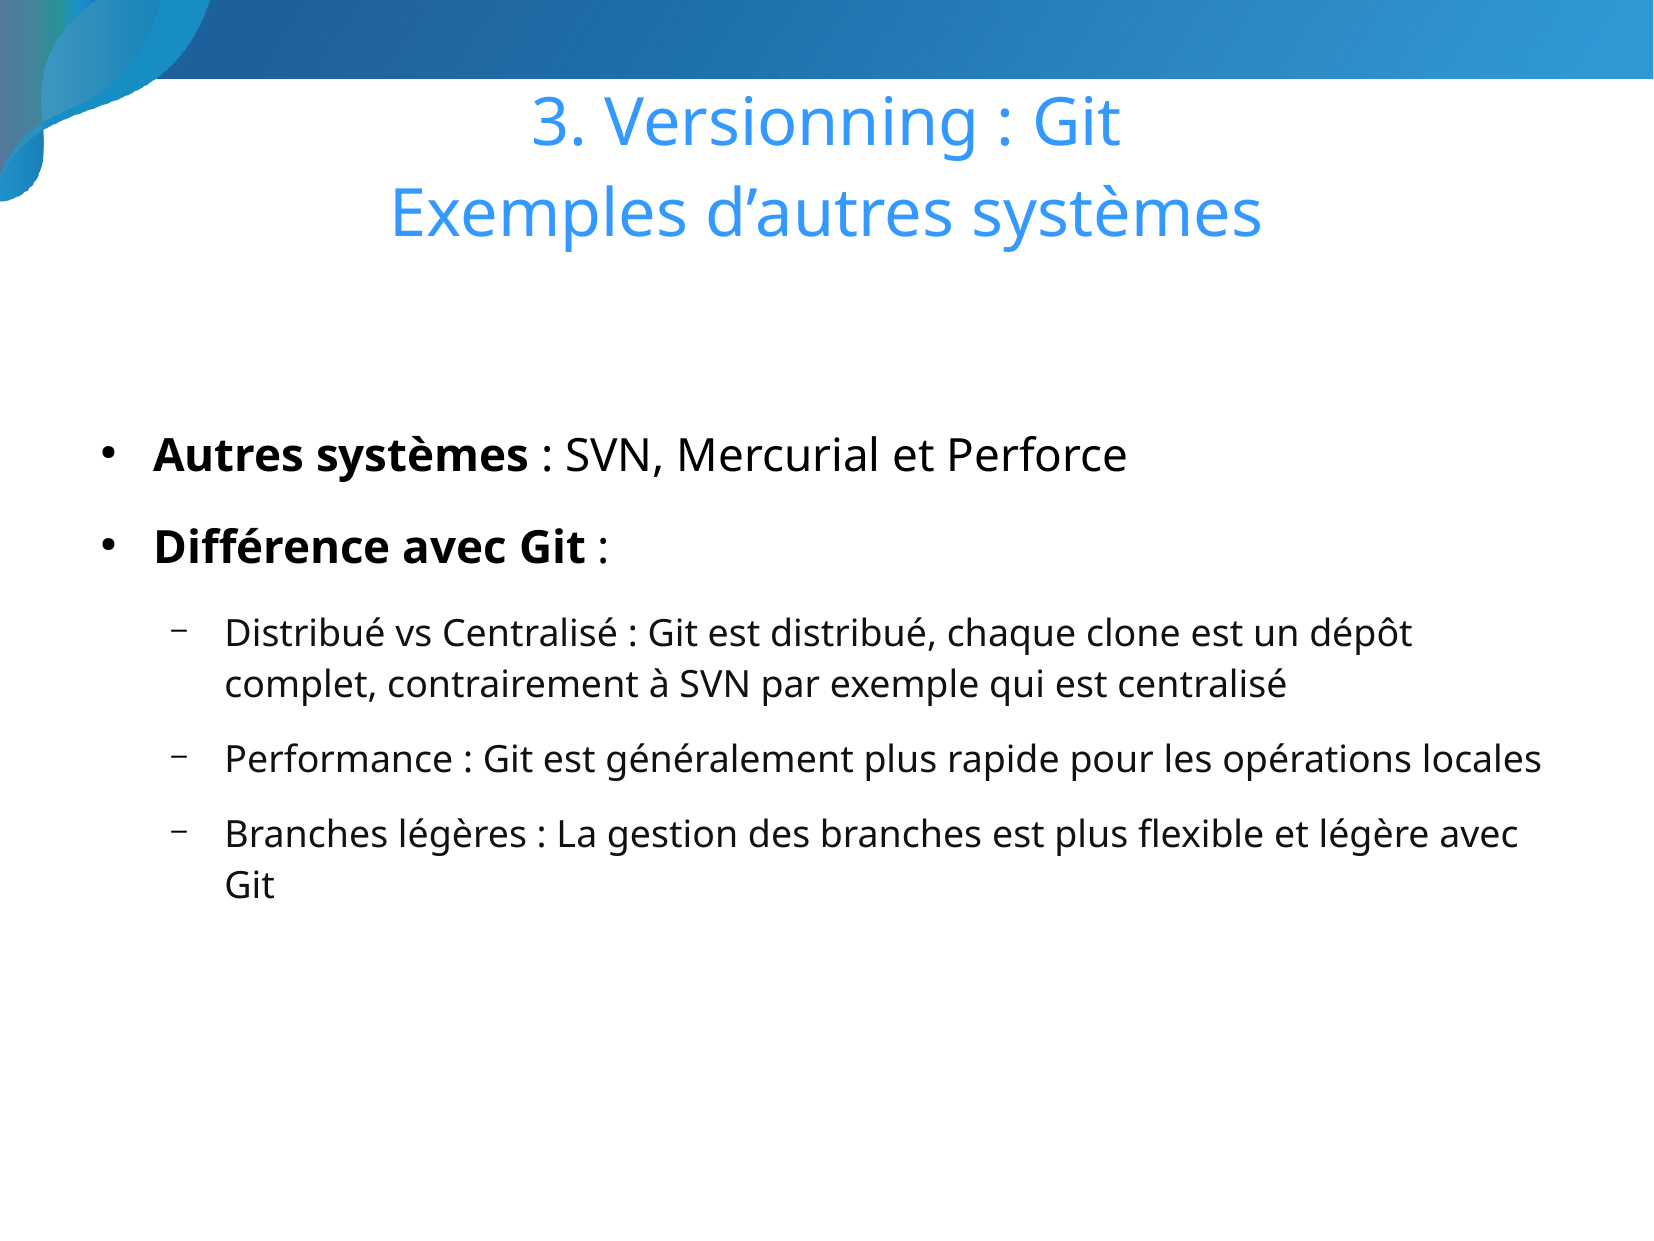

# 3. Versionning : Git Exemples d’autres systèmes
Autres systèmes : SVN, Mercurial et Perforce
Différence avec Git :
Distribué vs Centralisé : Git est distribué, chaque clone est un dépôt complet, contrairement à SVN par exemple qui est centralisé
Performance : Git est généralement plus rapide pour les opérations locales
Branches légères : La gestion des branches est plus flexible et légère avec Git